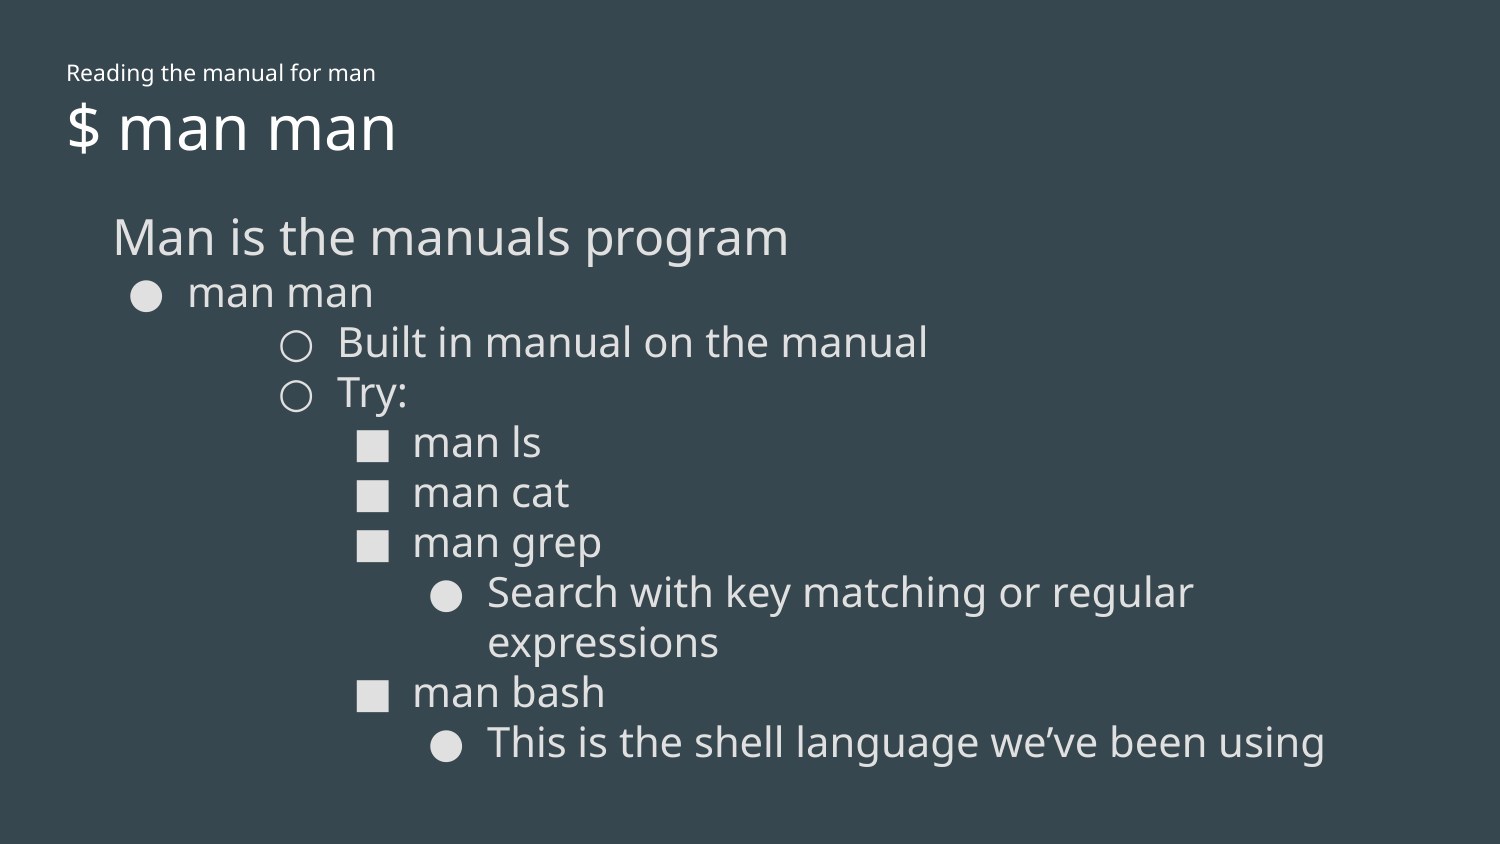

Reading the manual for man
# $ man man
Man is the manuals program
man man
Built in manual on the manual
Try:
man ls
man cat
man grep
Search with key matching or regular expressions
man bash
This is the shell language we’ve been using